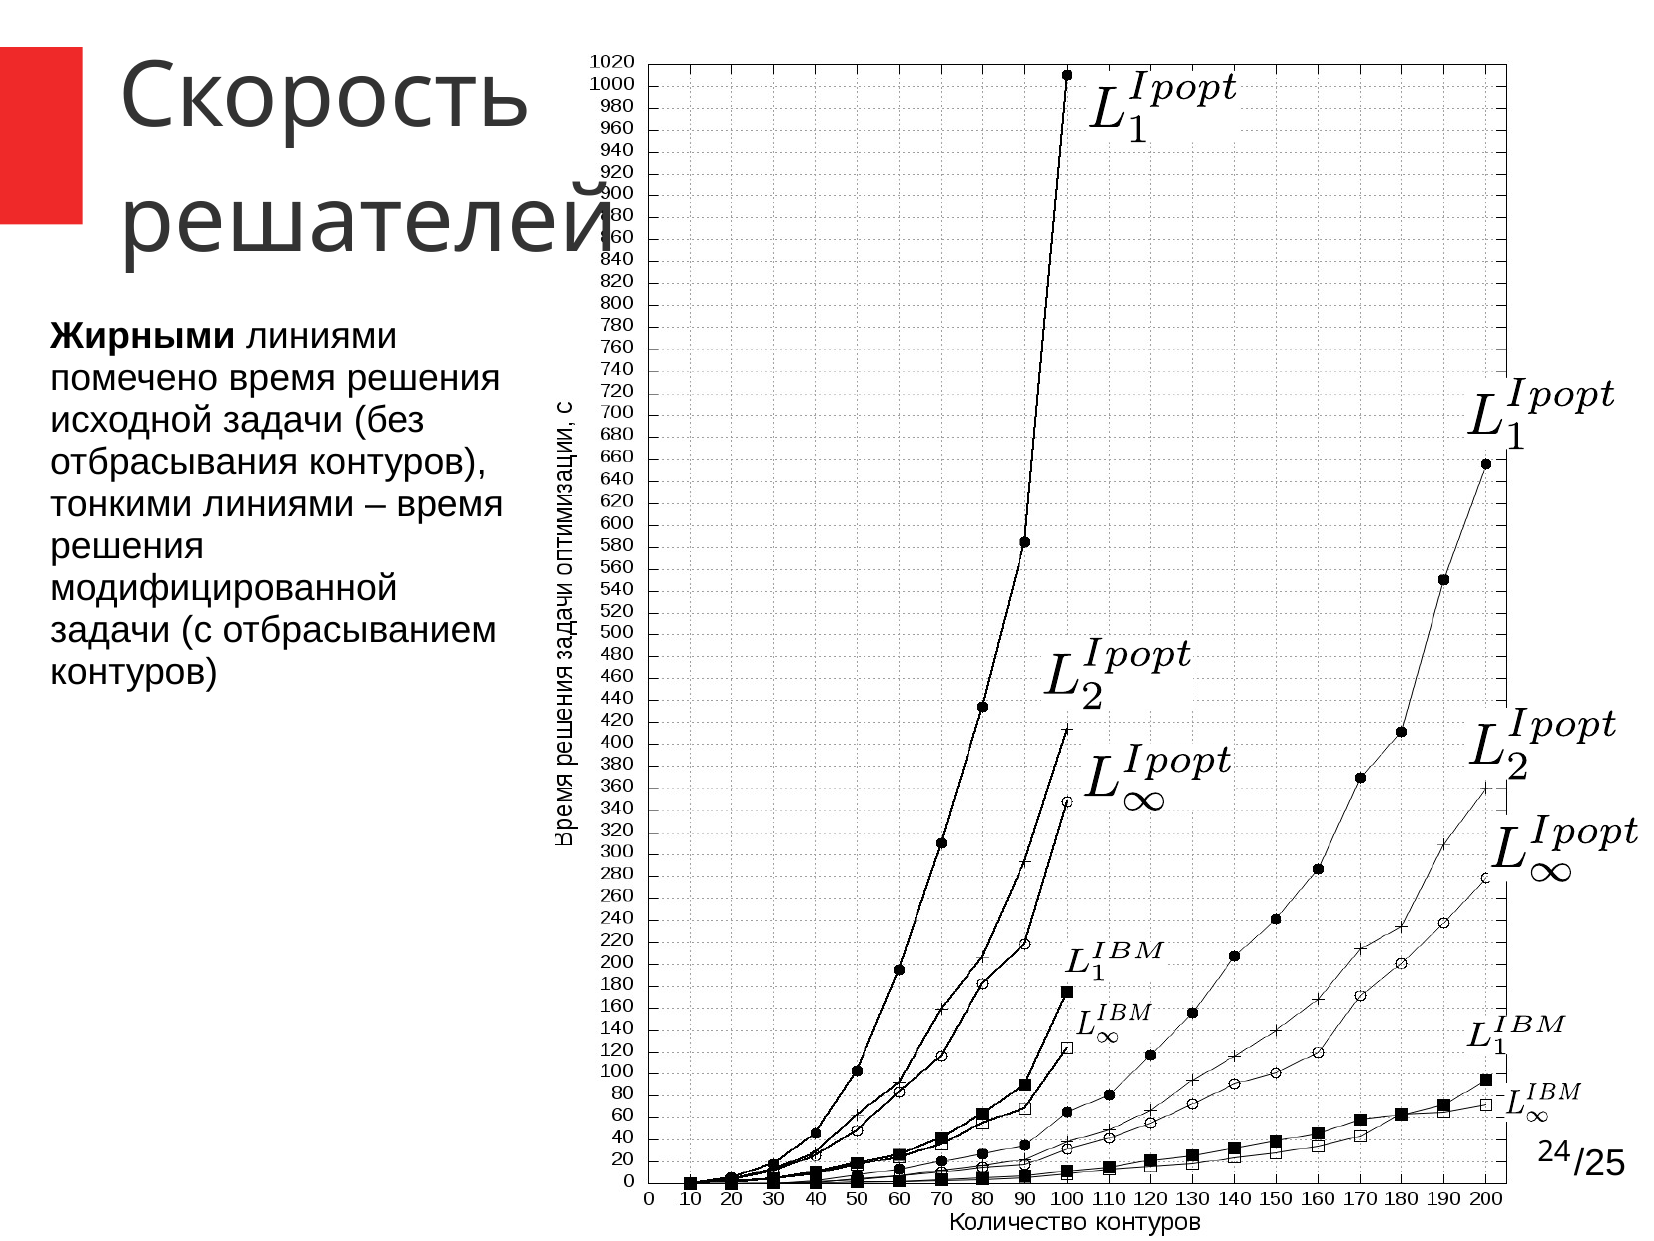

# Скорость решателей
Жирными линиями
помечено время решения исходной задачи (без отбрасывания контуров), тонкими линиями – время решения модифицированной задачи (с отбрасыванием контуров)
24
/25